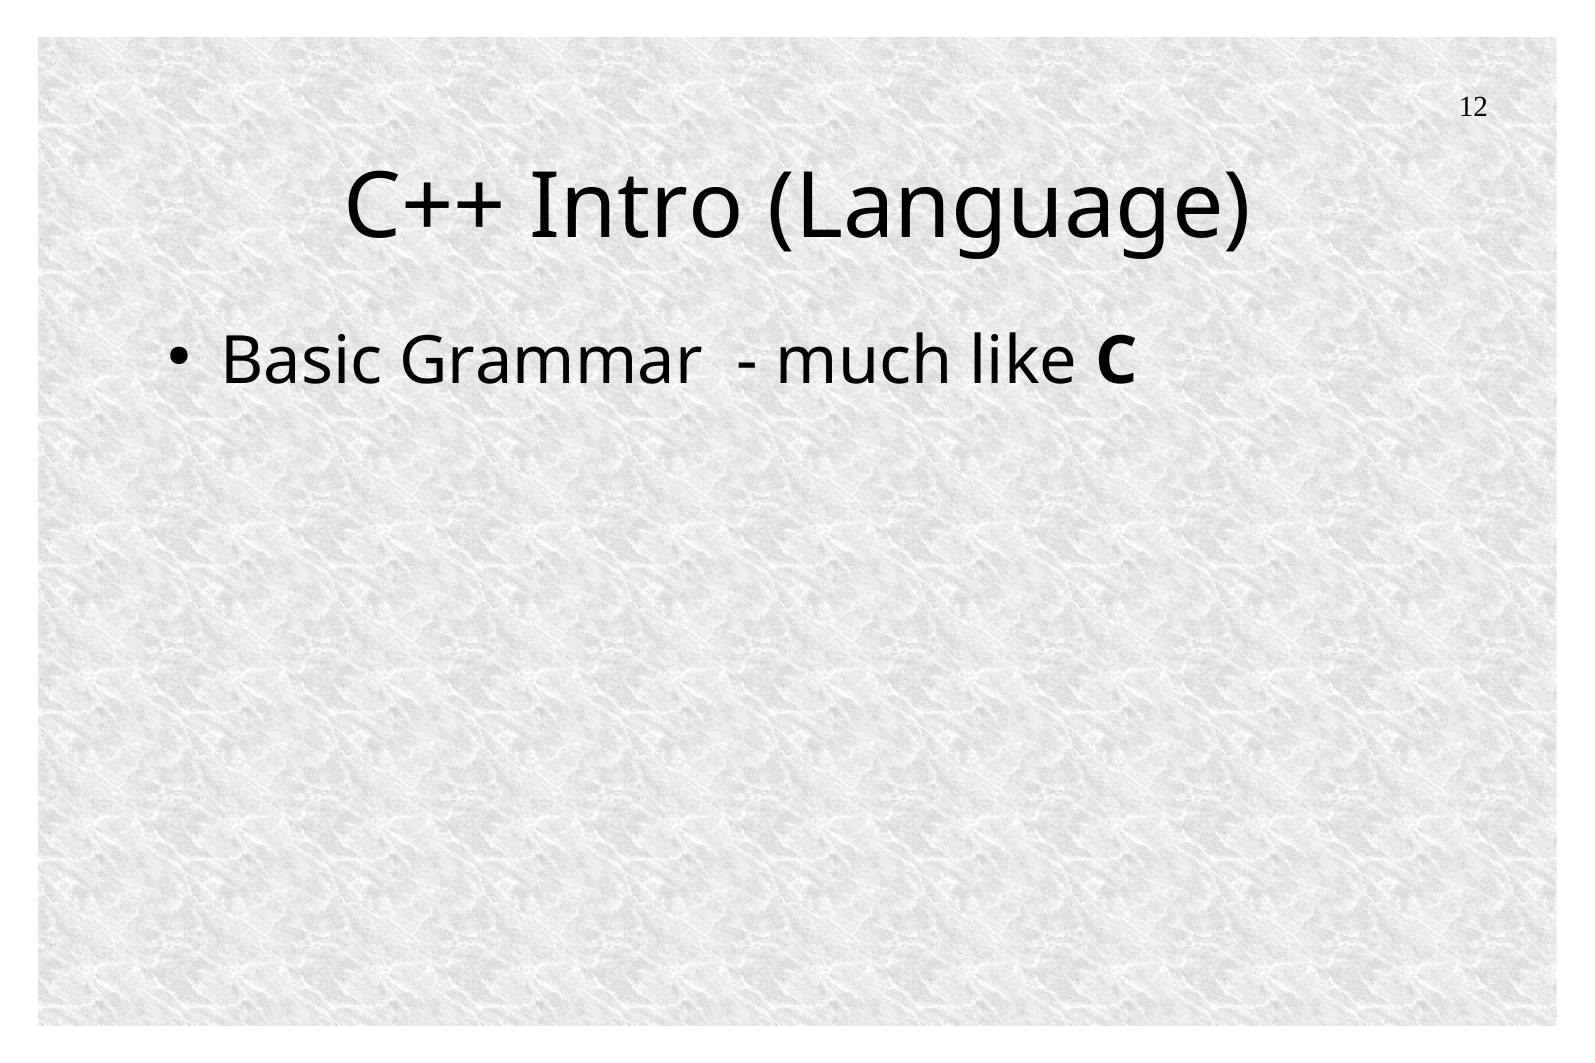

12
# C++ Intro (Language)
Basic Grammar	- much like C